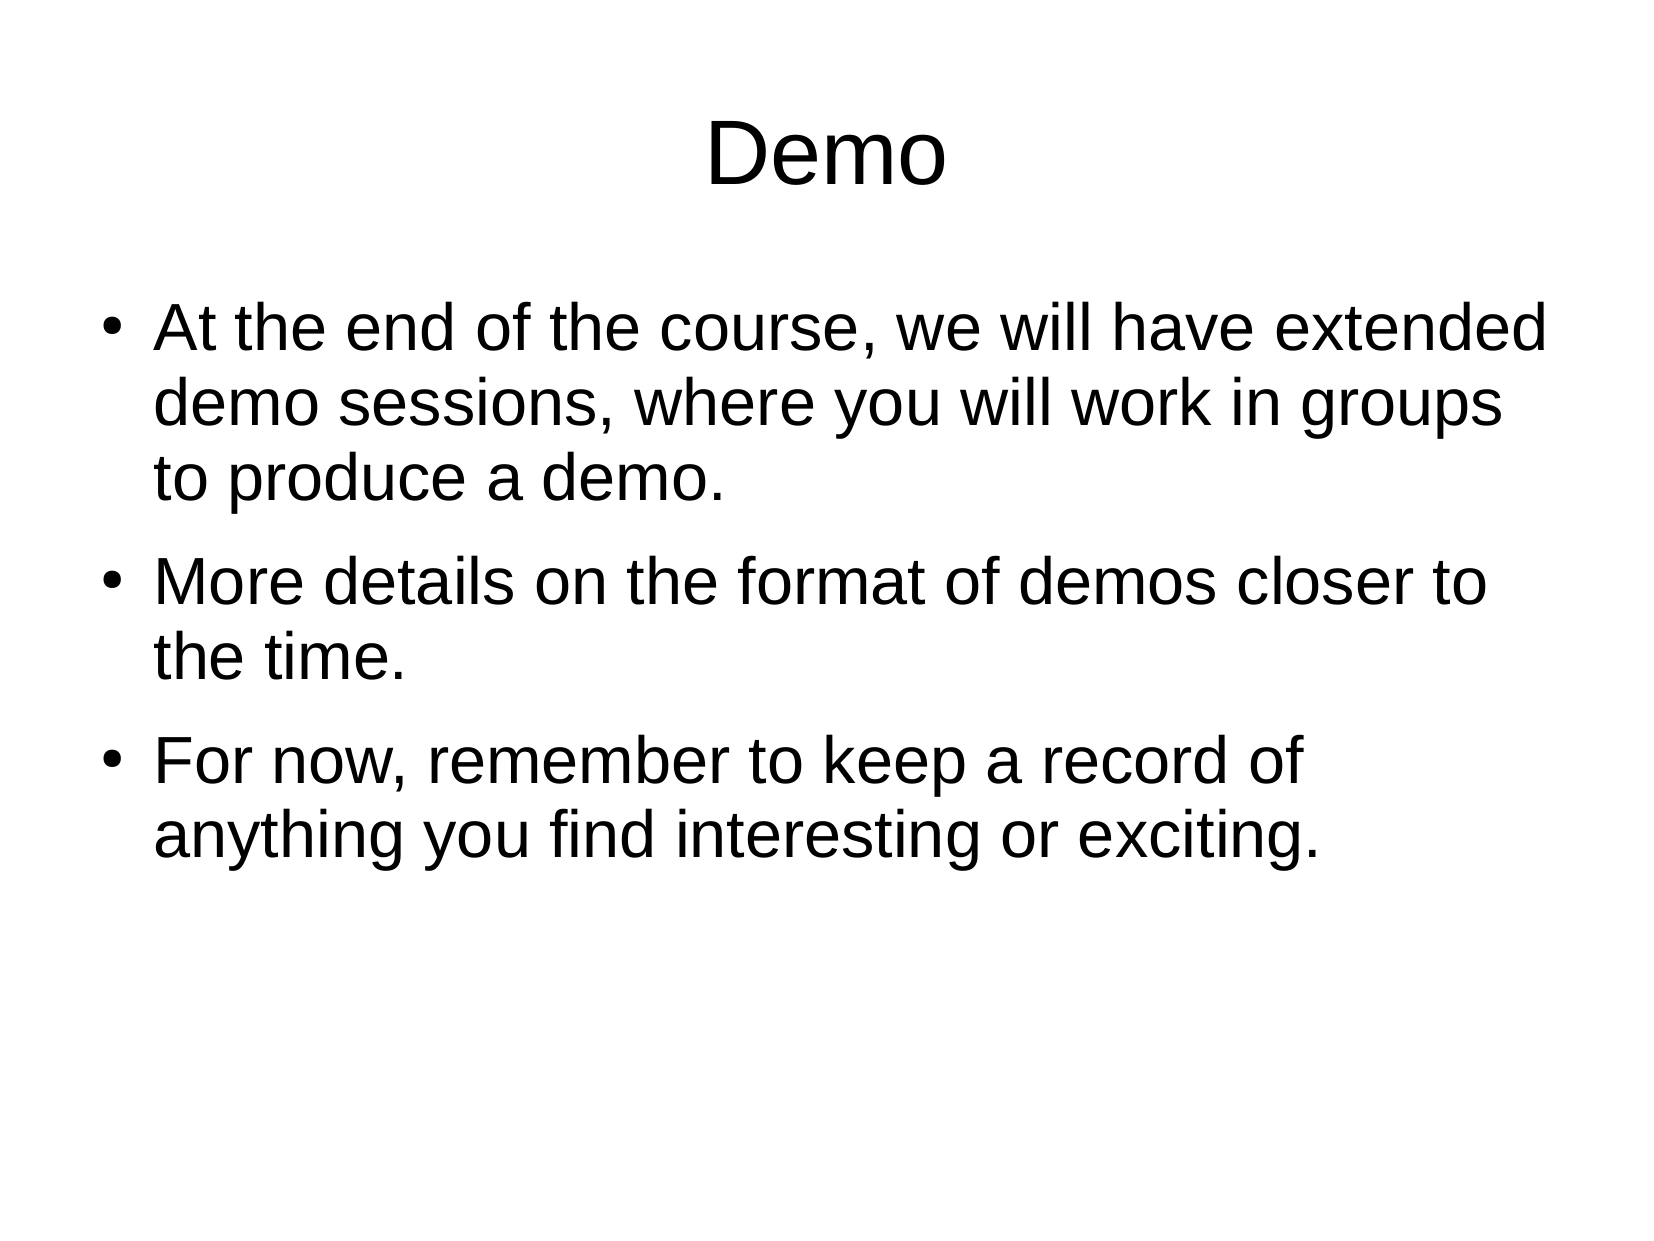

# Demo
At the end of the course, we will have extended demo sessions, where you will work in groups to produce a demo.
More details on the format of demos closer to the time.
For now, remember to keep a record of anything you find interesting or exciting.